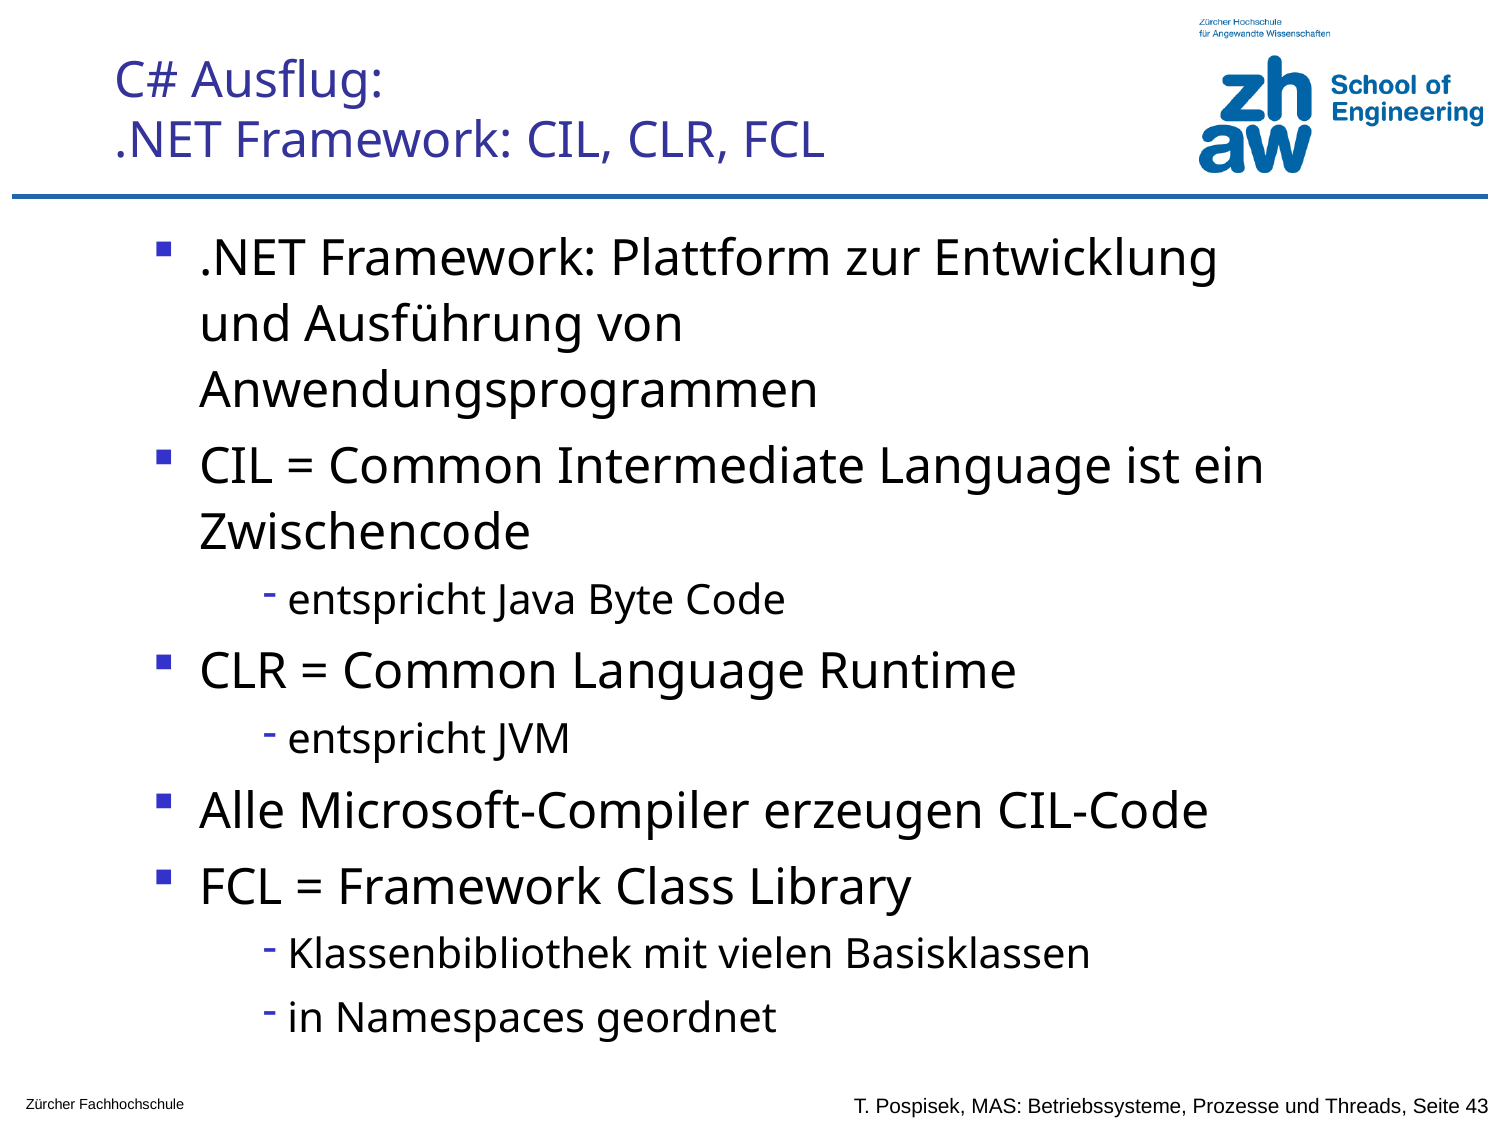

# C# Ausflug: .NET Framework: CIL, CLR, FCL
.NET Framework: Plattform zur Entwicklung und Ausführung von Anwendungsprogrammen
CIL = Common Intermediate Language ist ein Zwischencode
 entspricht Java Byte Code
CLR = Common Language Runtime
 entspricht JVM
Alle Microsoft-Compiler erzeugen CIL-Code
FCL = Framework Class Library
 Klassenbibliothek mit vielen Basisklassen
 in Namespaces geordnet